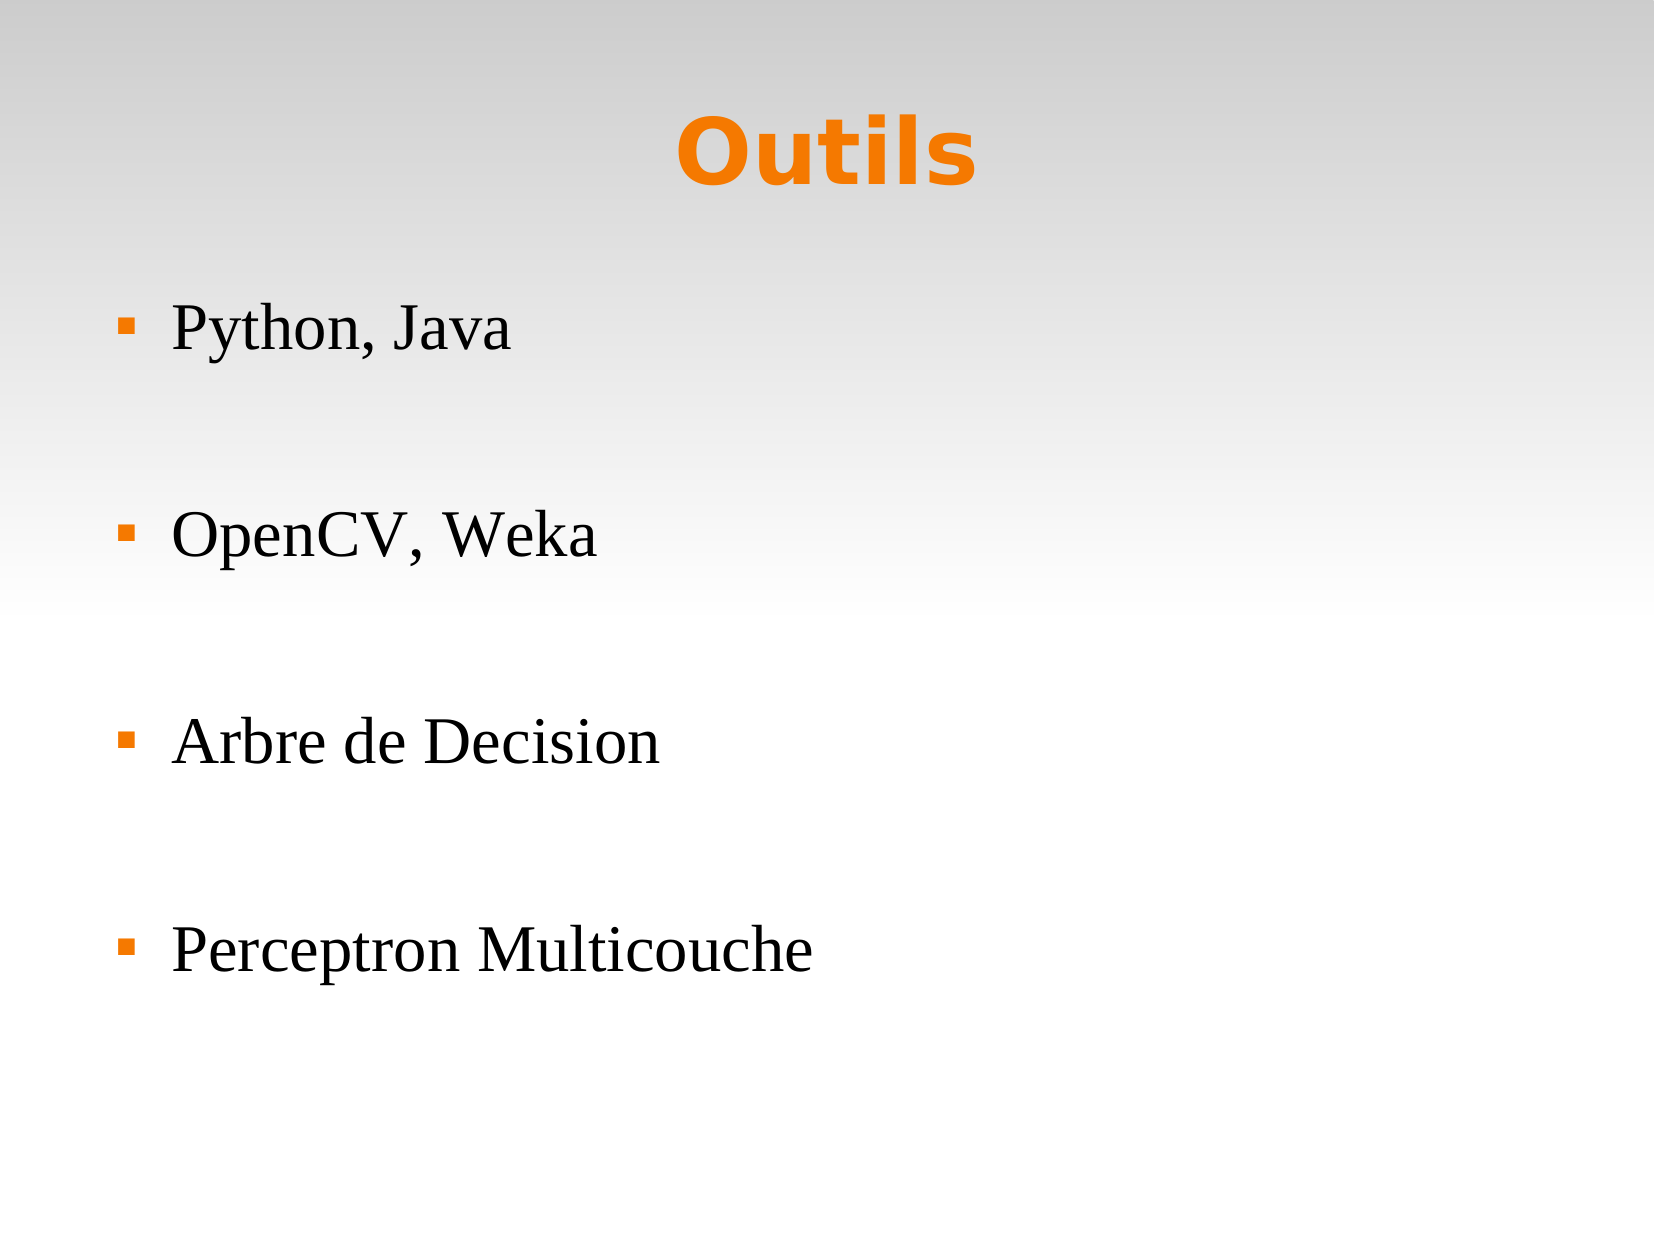

# Outils
Python, Java
OpenCV, Weka
Arbre de Decision
Perceptron Multicouche